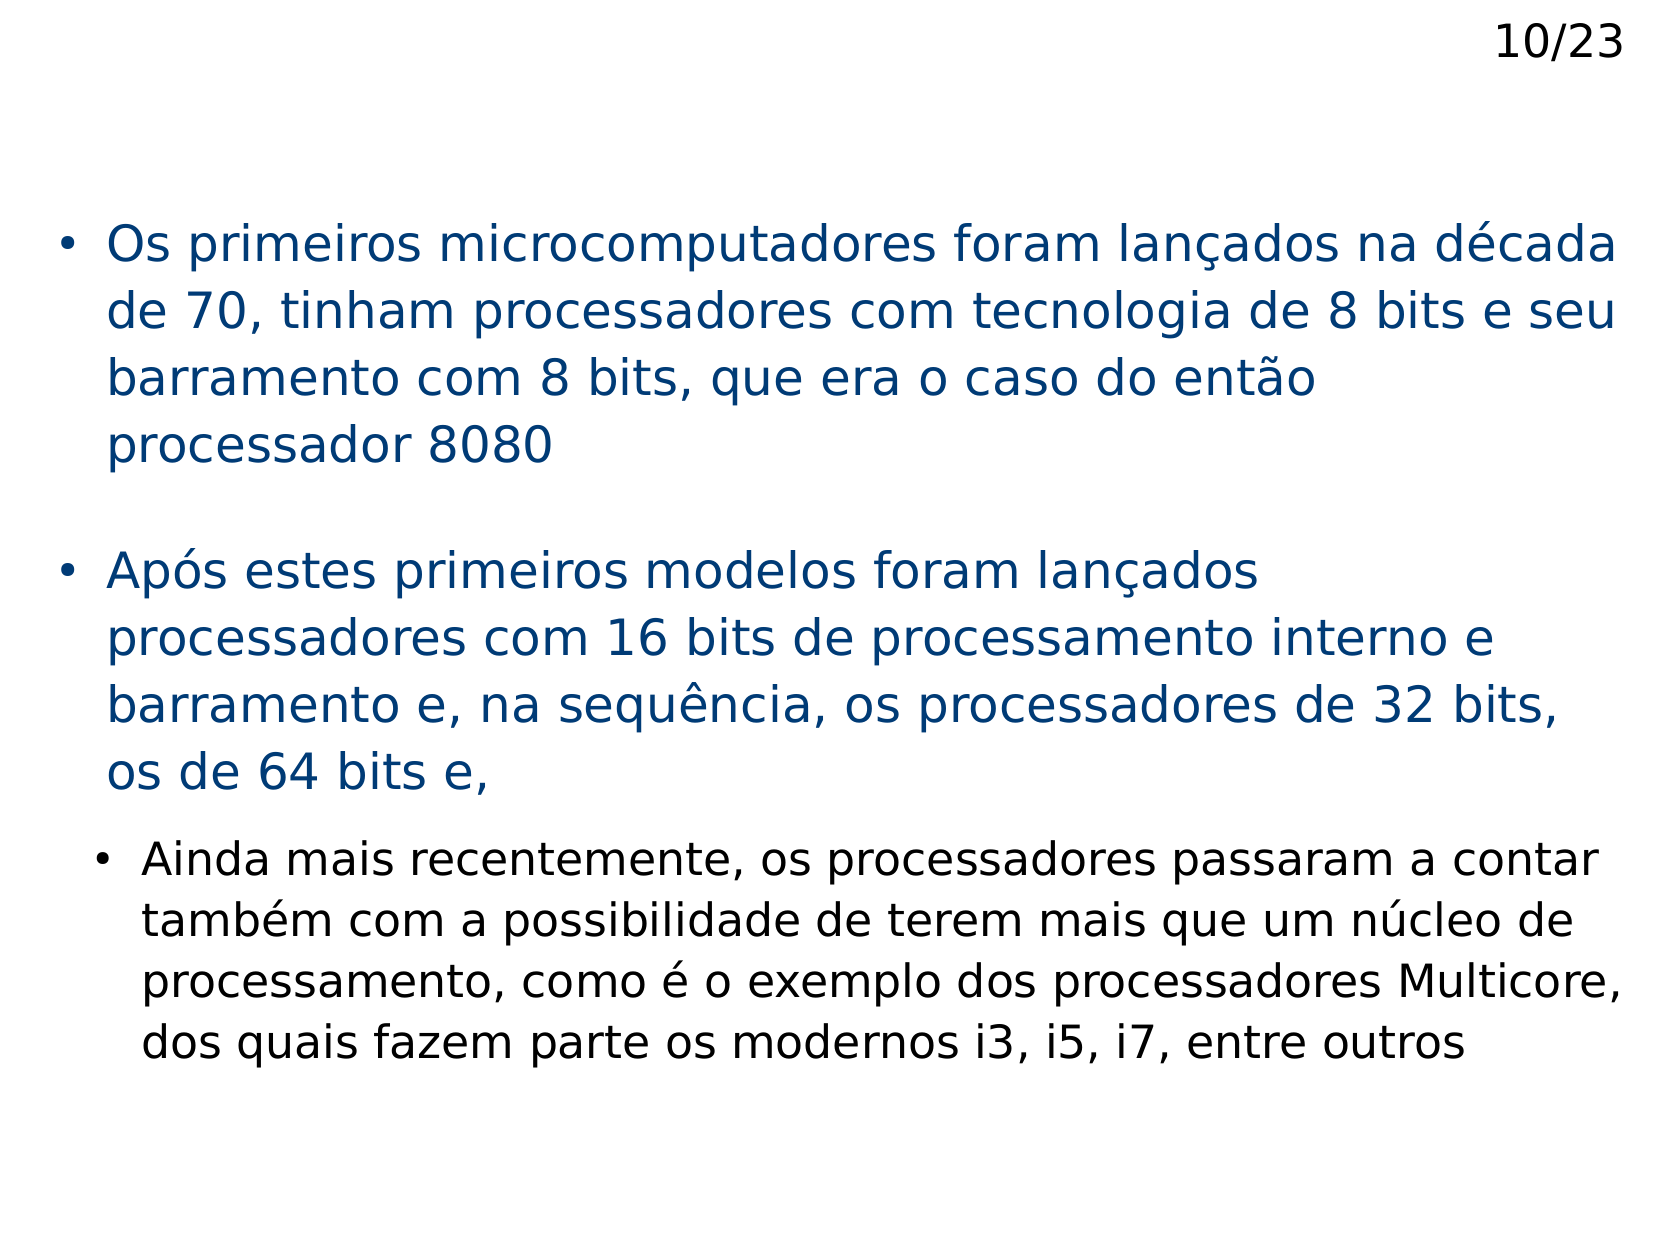

10
#
Os primeiros microcomputadores foram lançados na década de 70, tinham processadores com tecnologia de 8 bits e seu barramento com 8 bits, que era o caso do então processador 8080
Após estes primeiros modelos foram lançados processadores com 16 bits de processamento interno e barramento e, na sequência, os processadores de 32 bits, os de 64 bits e,
Ainda mais recentemente, os processadores passaram a contar também com a possibilidade de terem mais que um núcleo de processamento, como é o exemplo dos processadores Multicore, dos quais fazem parte os modernos i3, i5, i7, entre outros